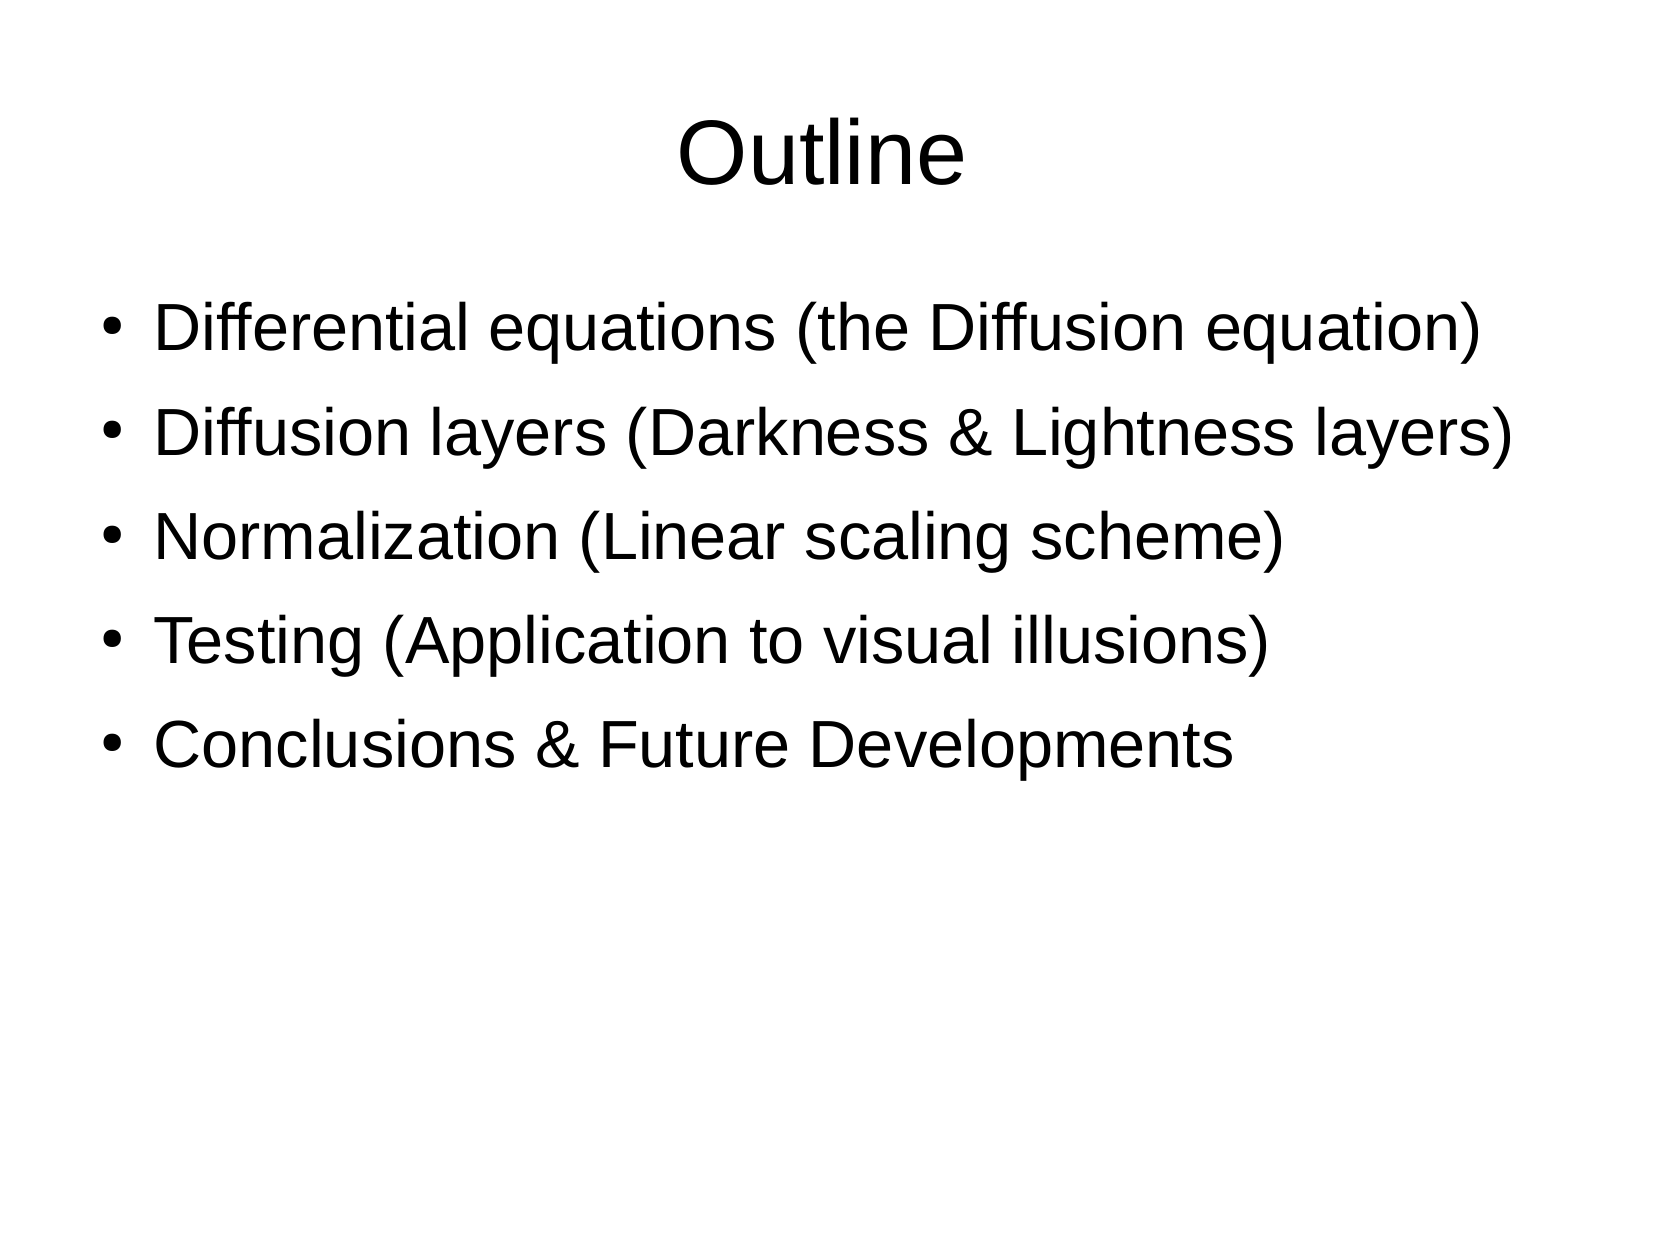

# Outline
Differential equations (the Diffusion equation)
Diffusion layers (Darkness & Lightness layers)
Normalization (Linear scaling scheme)
Testing (Application to visual illusions)
Conclusions & Future Developments